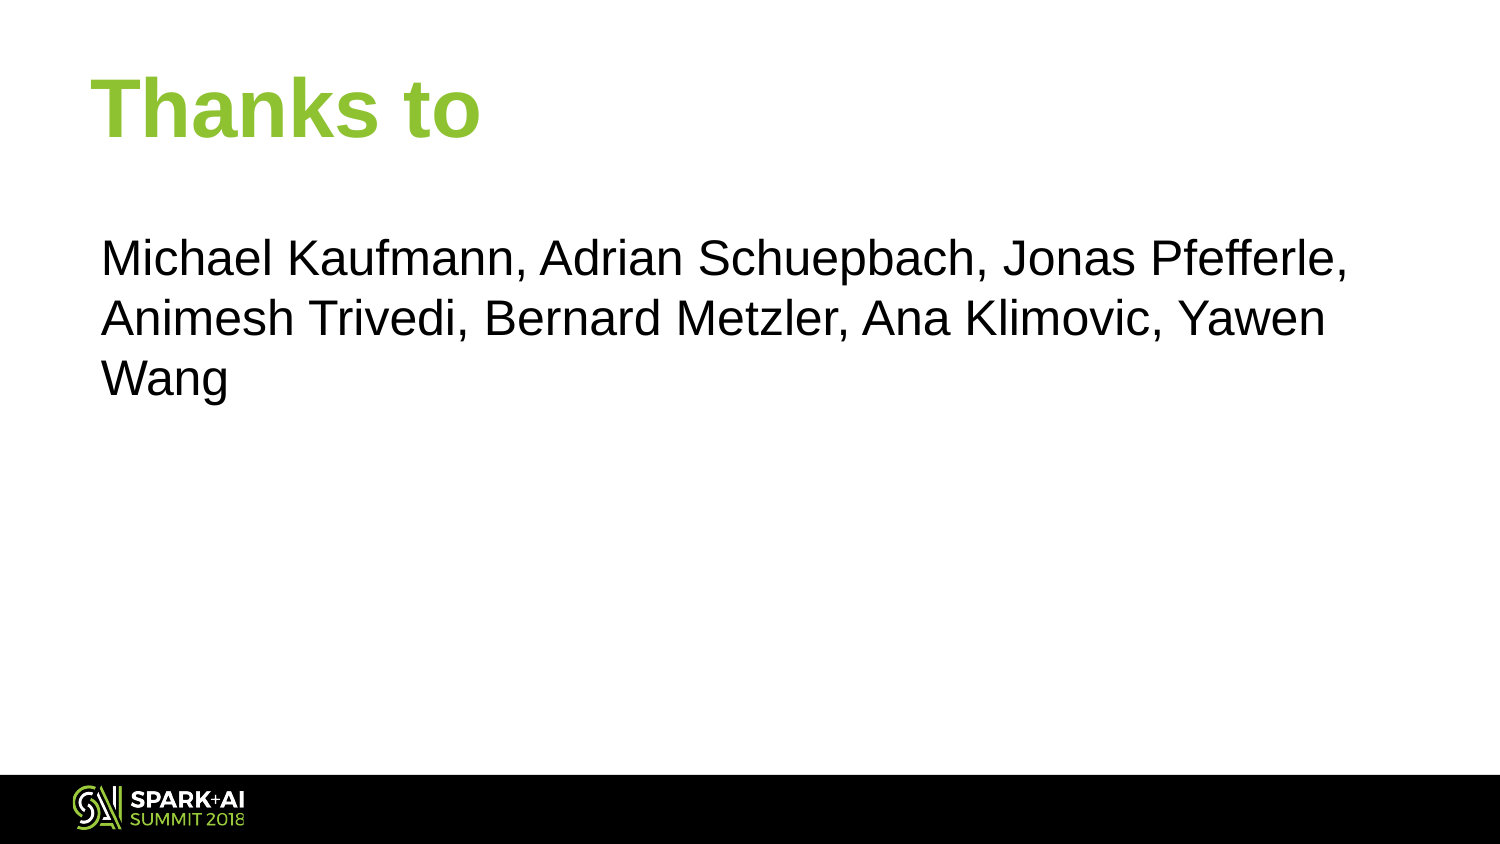

#
Thanks to
Michael Kaufmann, Adrian Schuepbach, Jonas Pfefferle, Animesh Trivedi, Bernard Metzler, Ana Klimovic, Yawen Wang